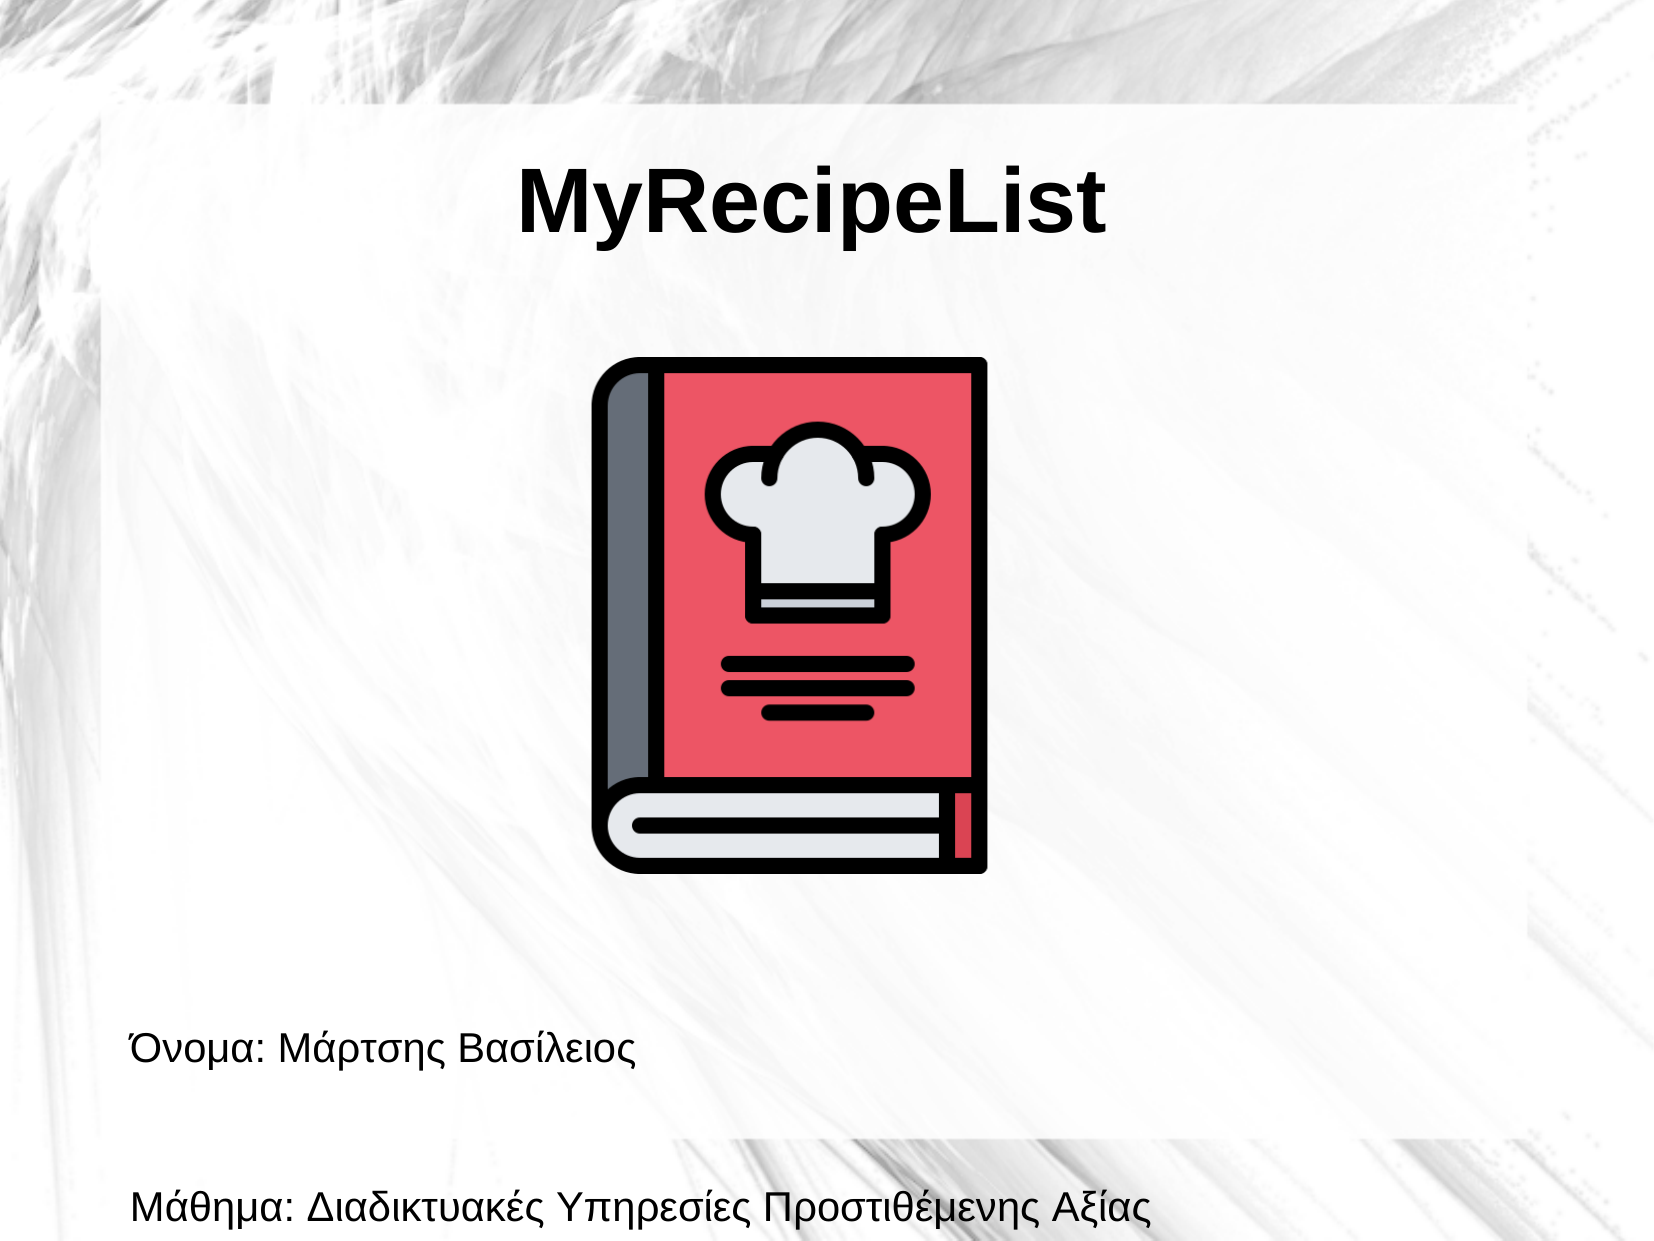

# MyRecipeList
Όνομα: Μάρτσης Βασίλειος
Μάθημα: Διαδικτυακές Υπηρεσίες Προστιθέμενης Αξίας